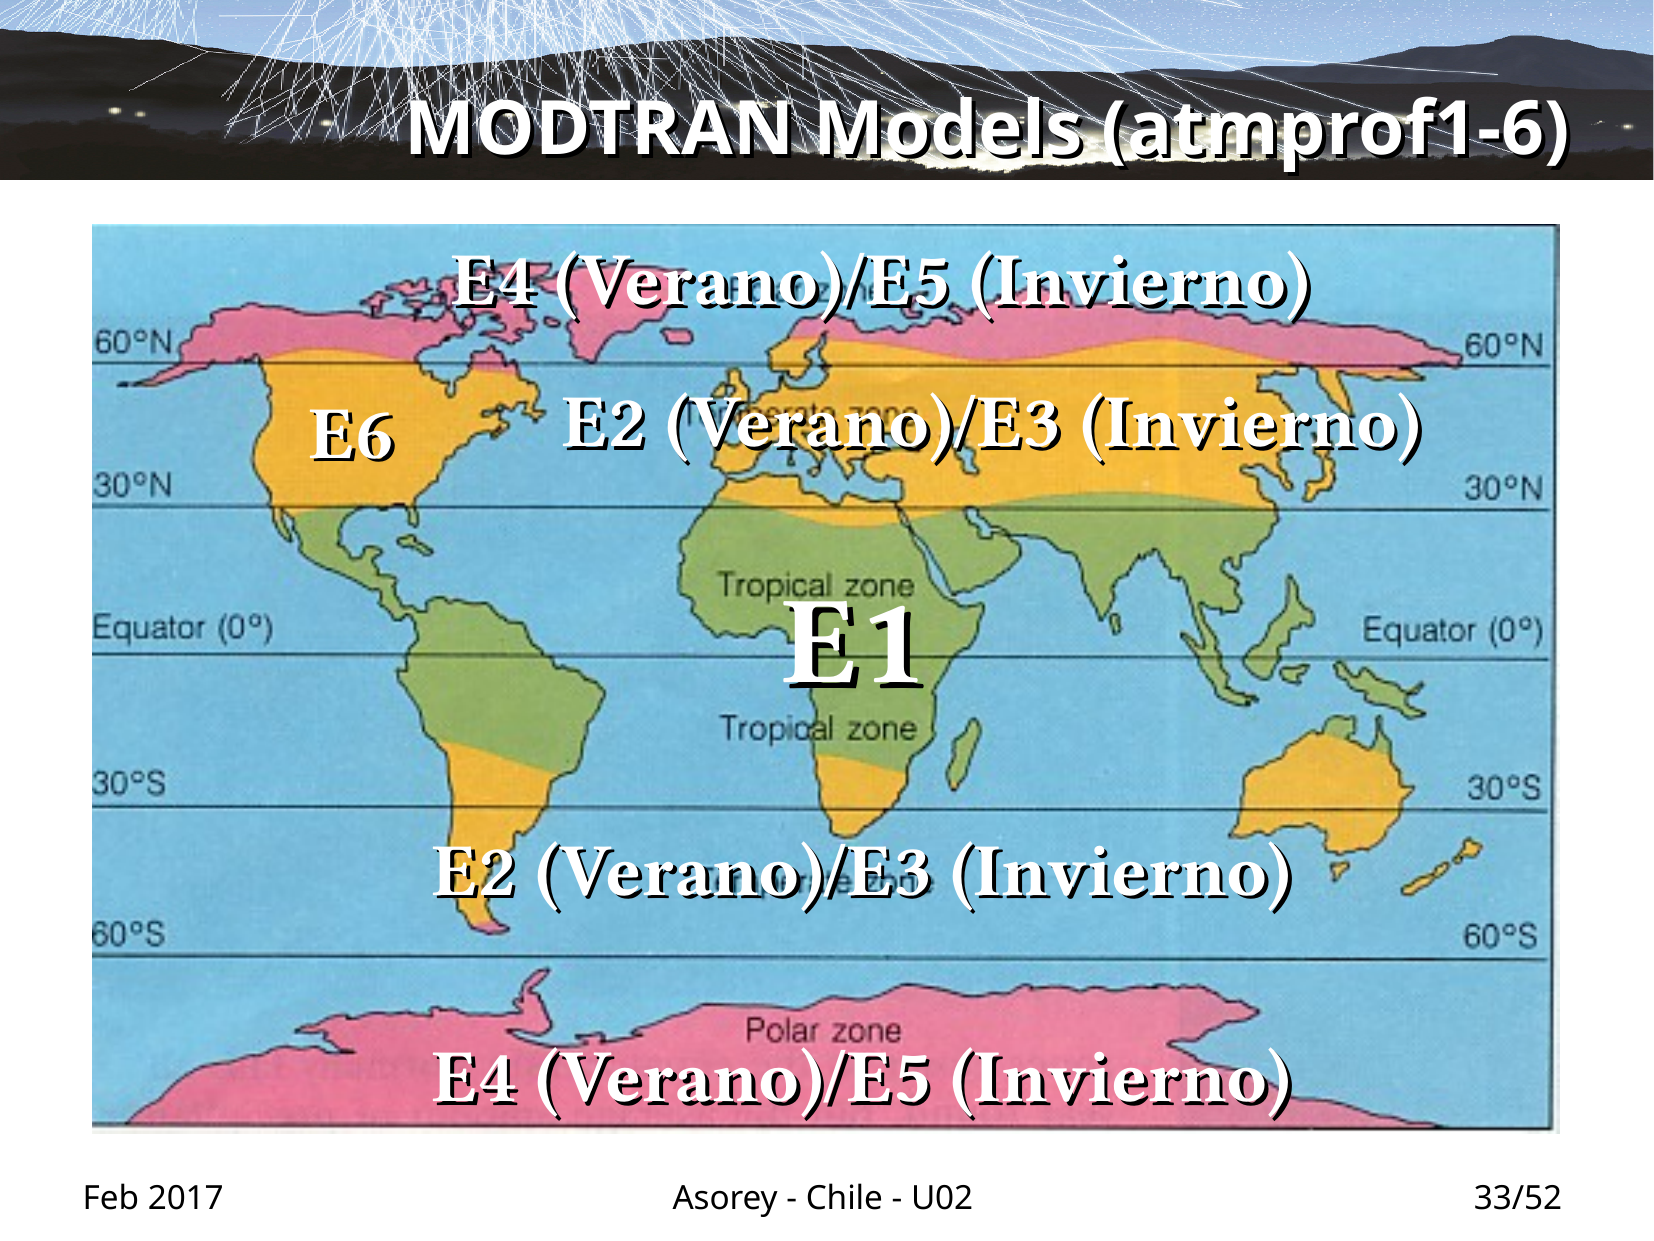

# MODTRAN Models (atmprof1-6)
E4 (Verano)/E5 (Invierno)
E2 (Verano)/E3 (Invierno)
E6
E1
E2 (Verano)/E3 (Invierno)
E4 (Verano)/E5 (Invierno)
Feb 2017
Asorey - Chile - U02
33